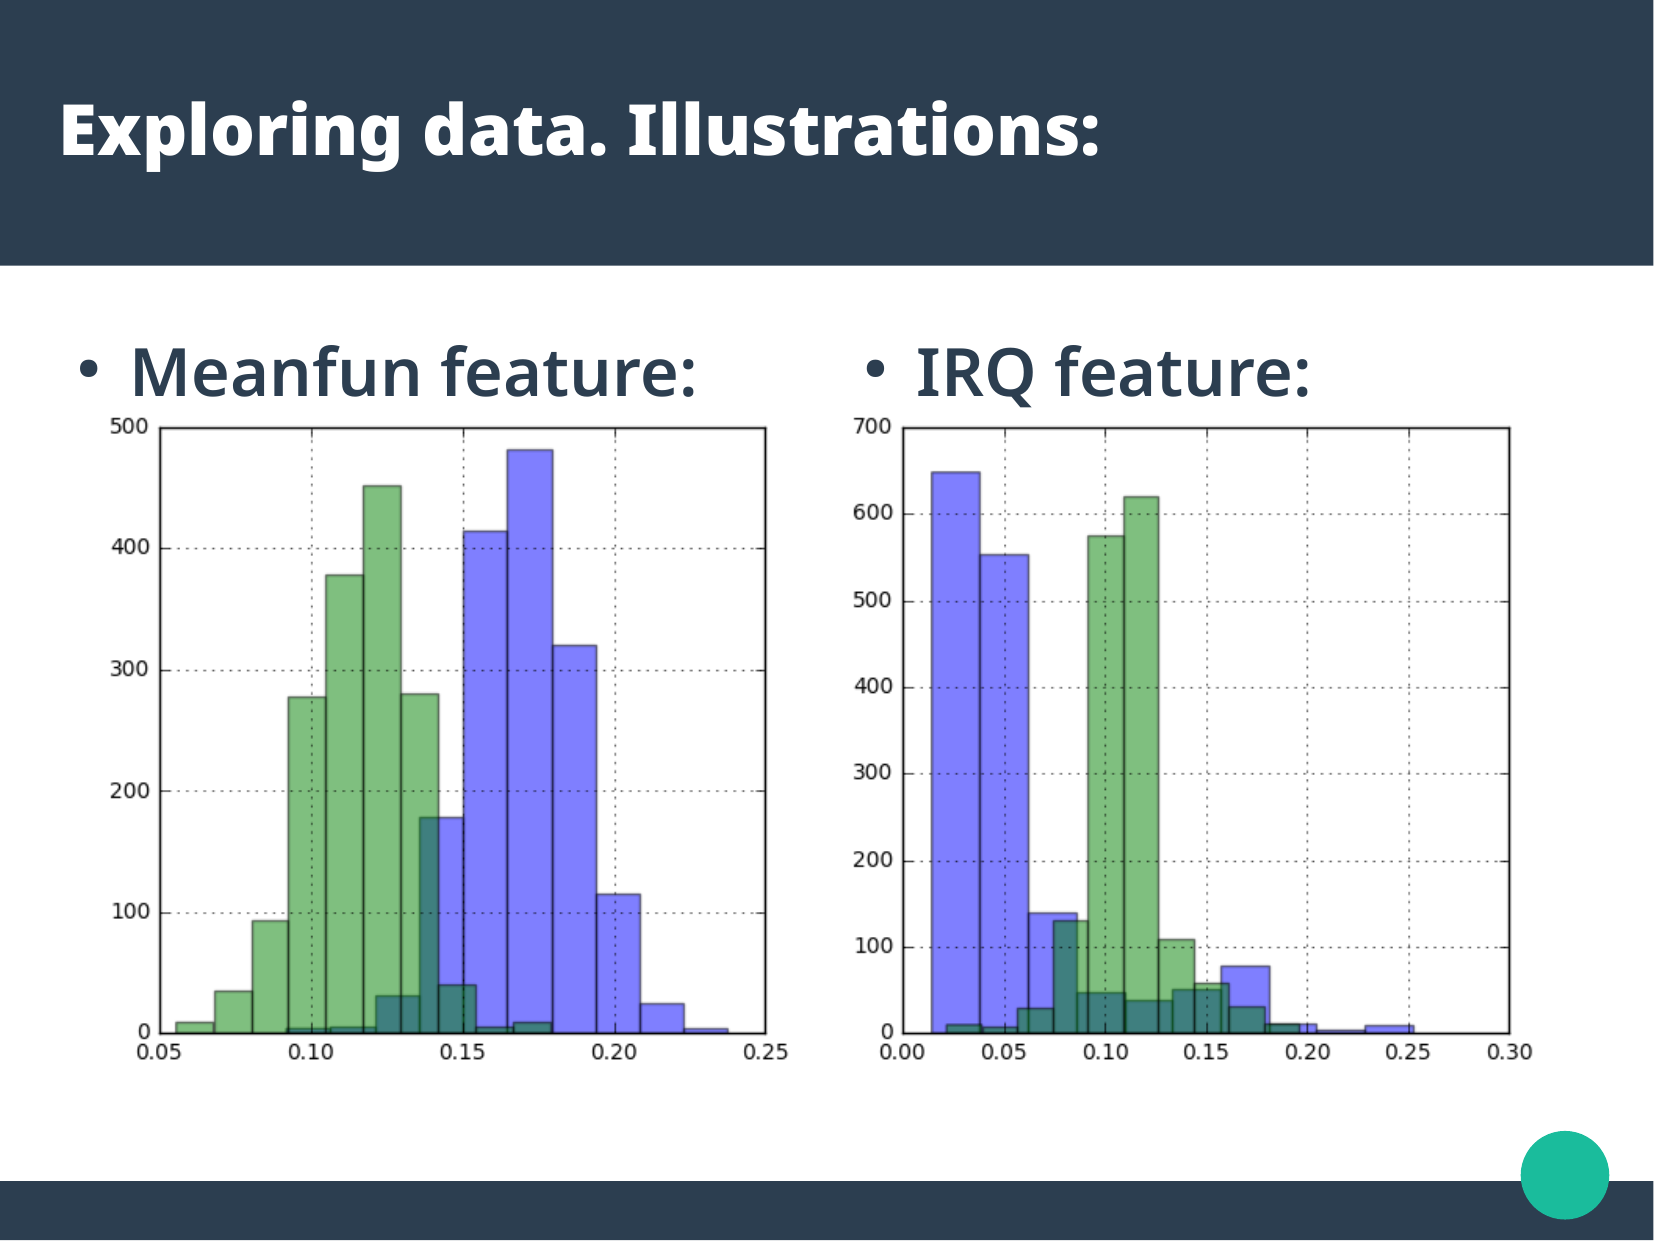

# Exploring data. Illustrations:
Meanfun feature:
IRQ feature: